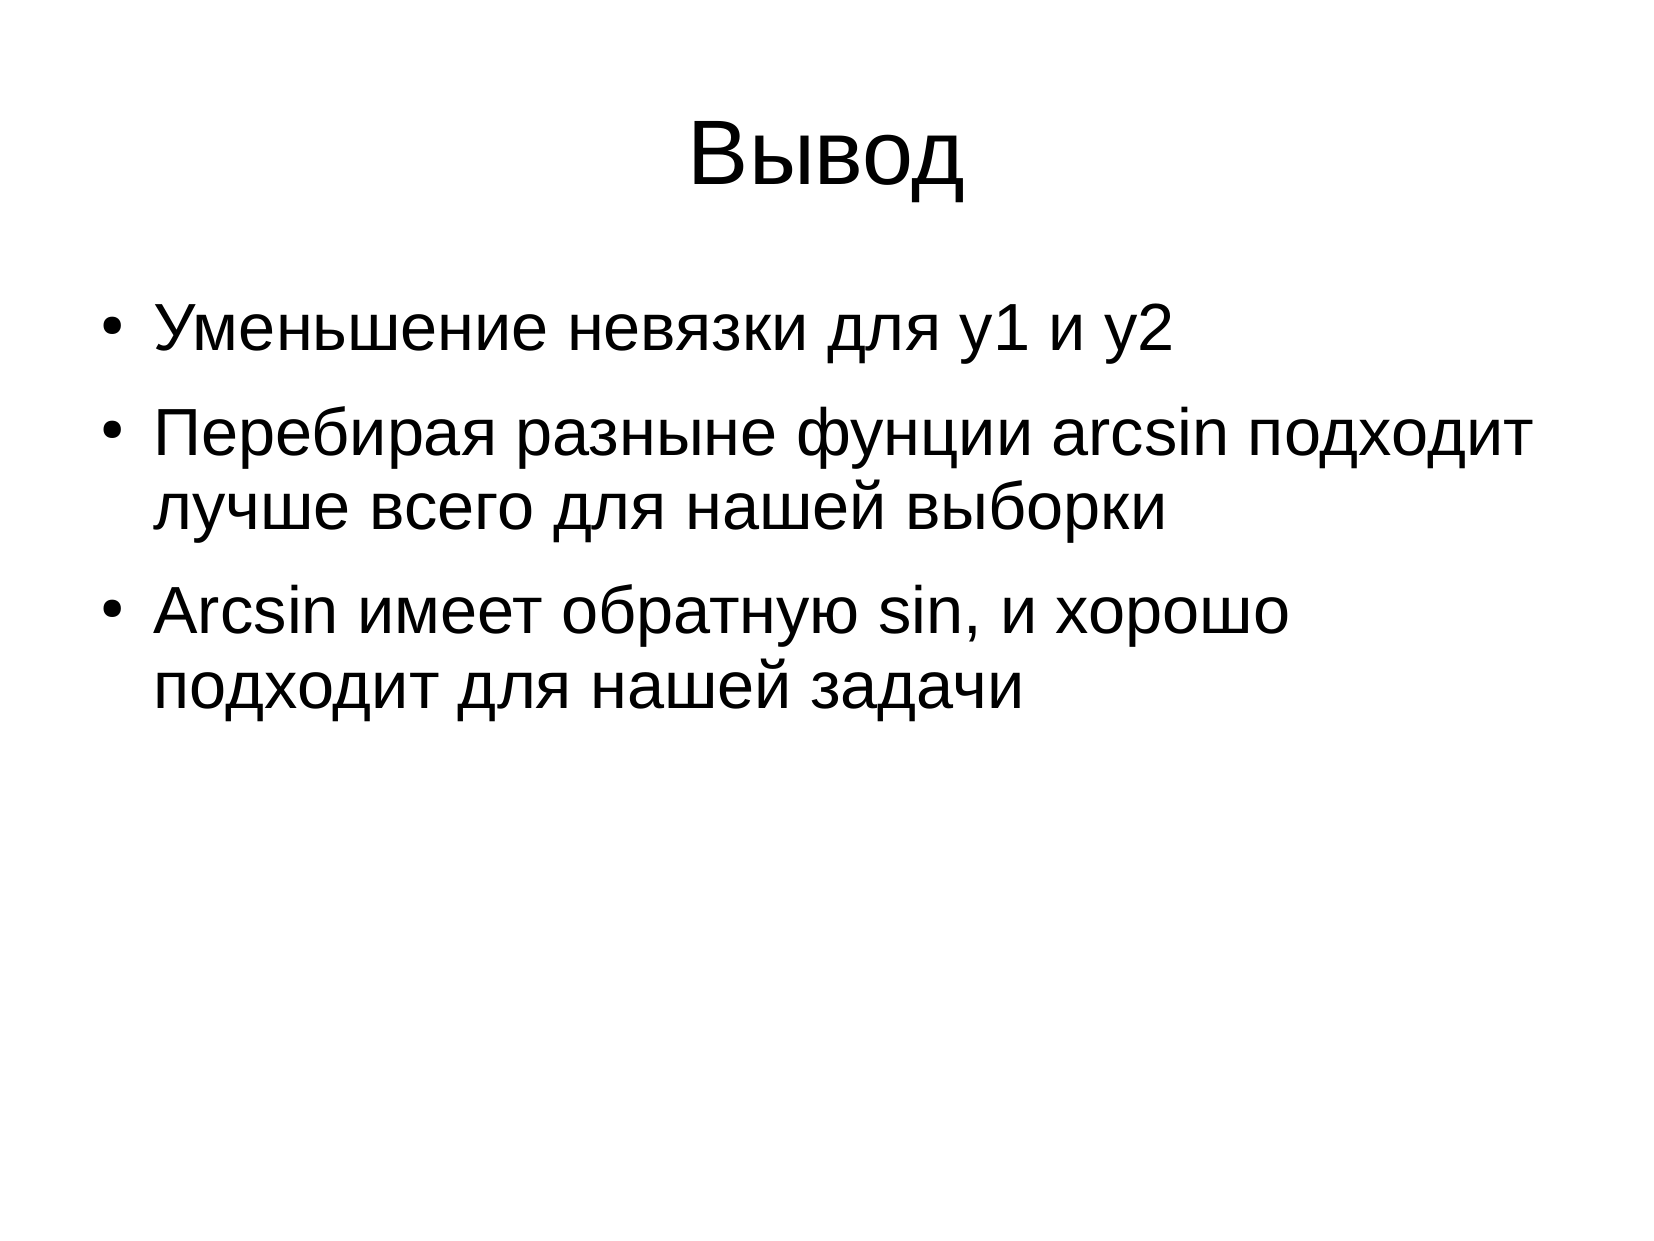

# Вывод
Уменьшение невязки для y1 и y2
Перебирая разныне фунции arcsin подходит лучше всего для нашей выборки
Arcsin имеет обратную sin, и хорошо подходит для нашей задачи